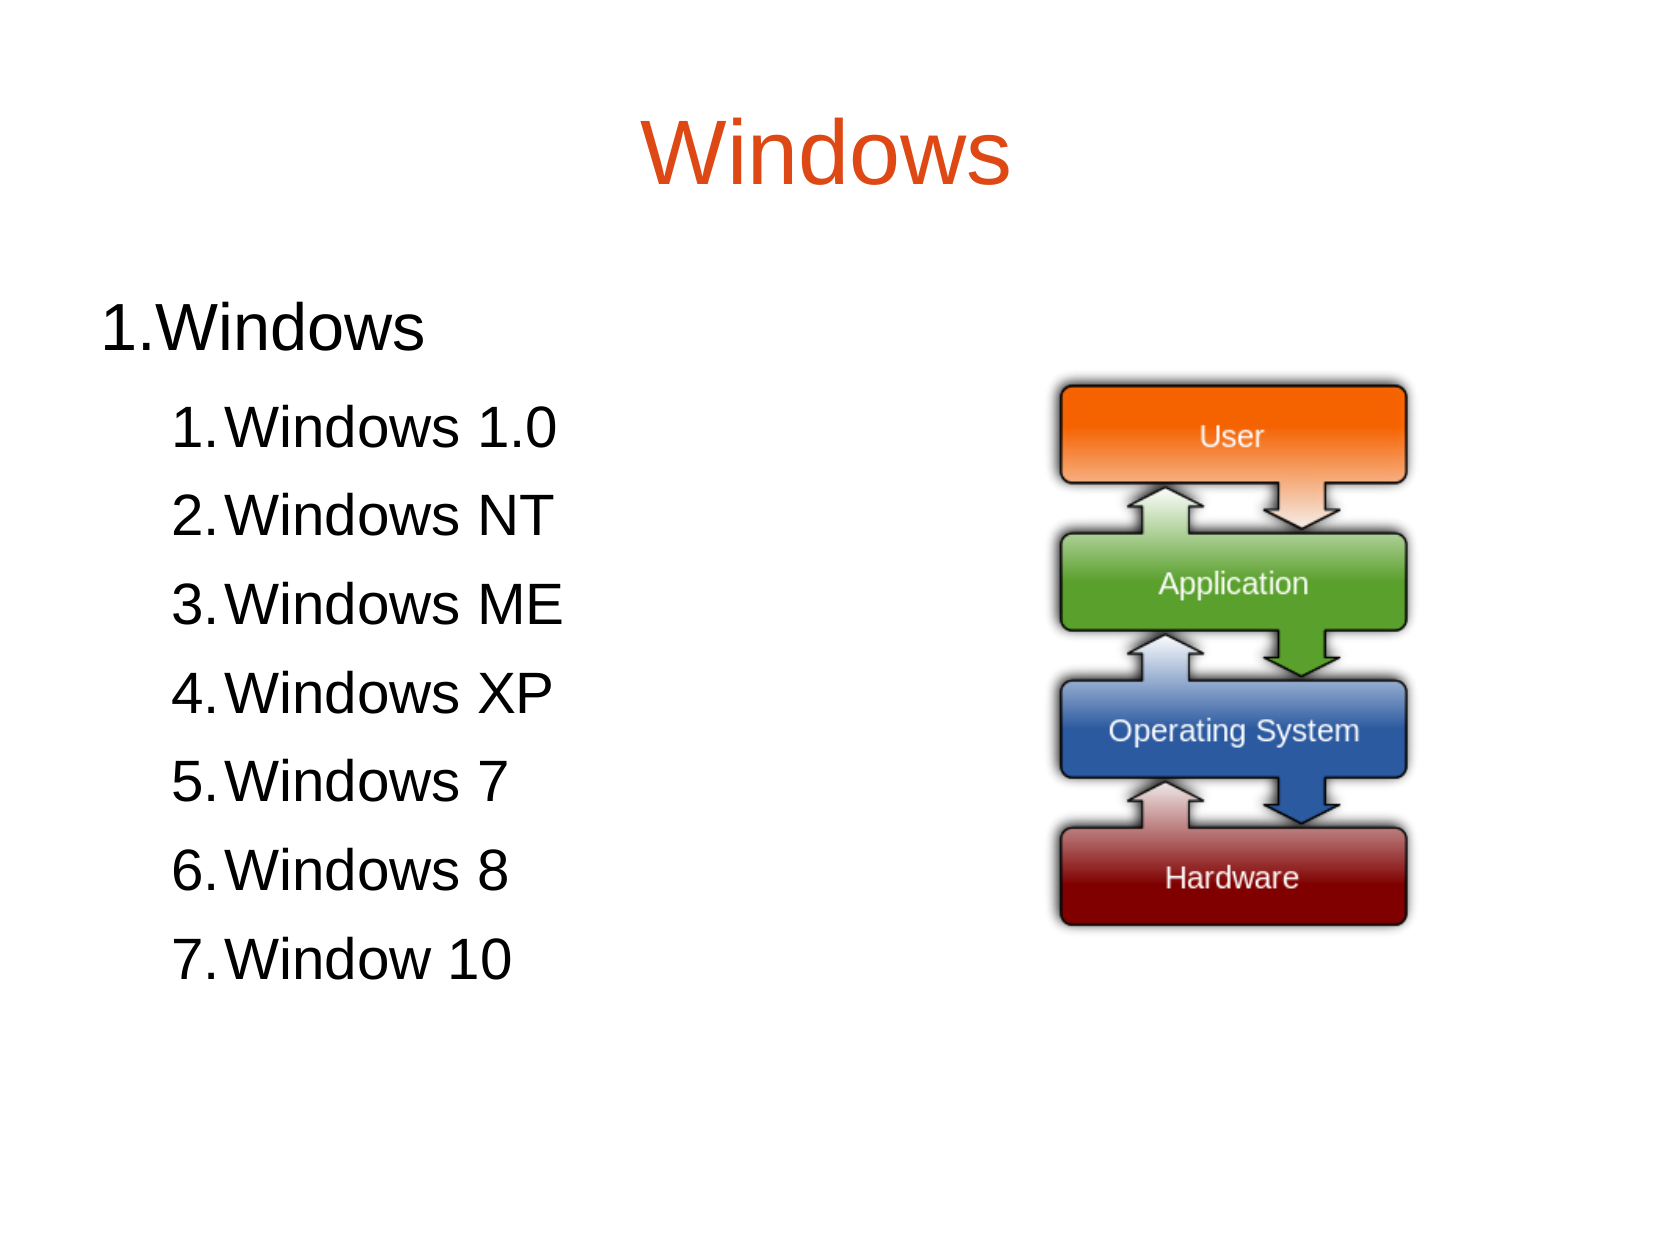

# Windows
Windows
Windows 1.0
Windows NT
Windows ME
Windows XP
Windows 7
Windows 8
Window 10